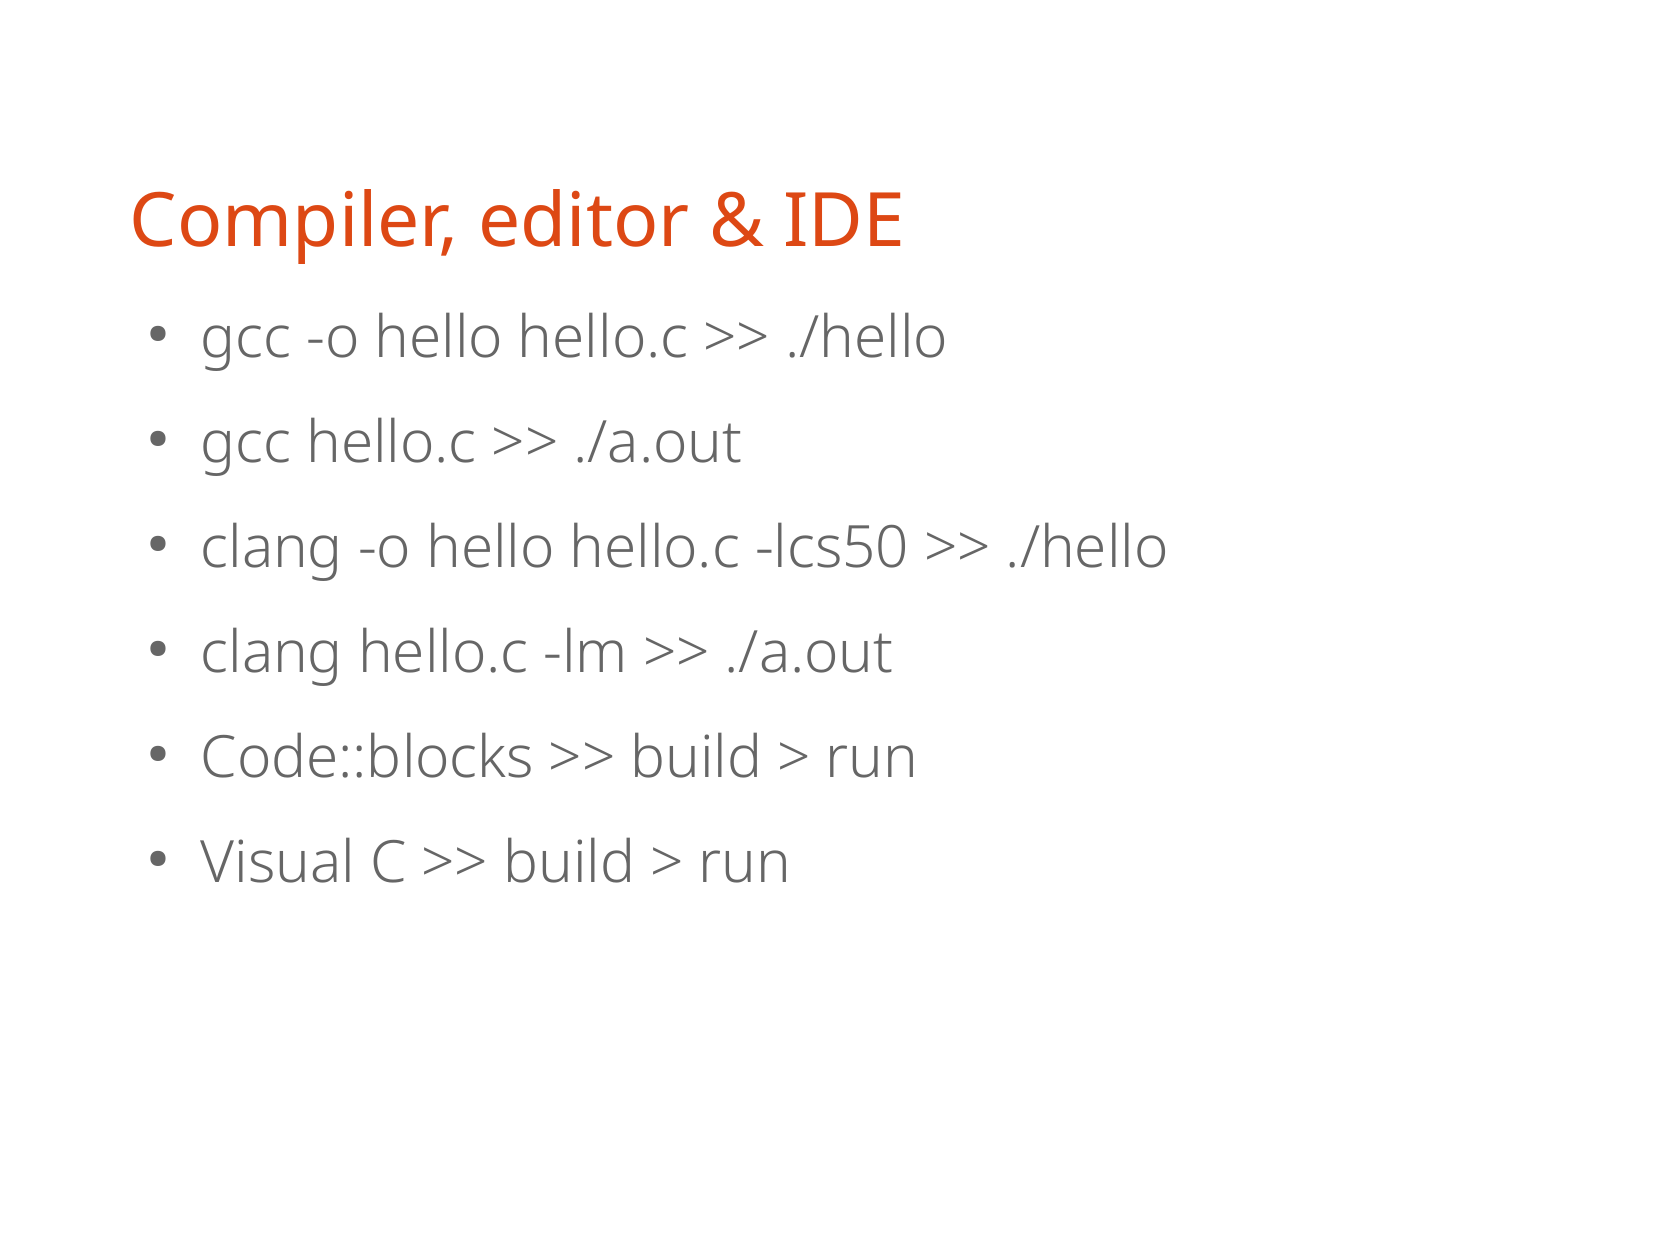

# Compiler, editor & IDE
gcc -o hello hello.c >> ./hello
gcc hello.c >> ./a.out
clang -o hello hello.c -lcs50 >> ./hello
clang hello.c -lm >> ./a.out
Code::blocks >> build > run
Visual C >> build > run